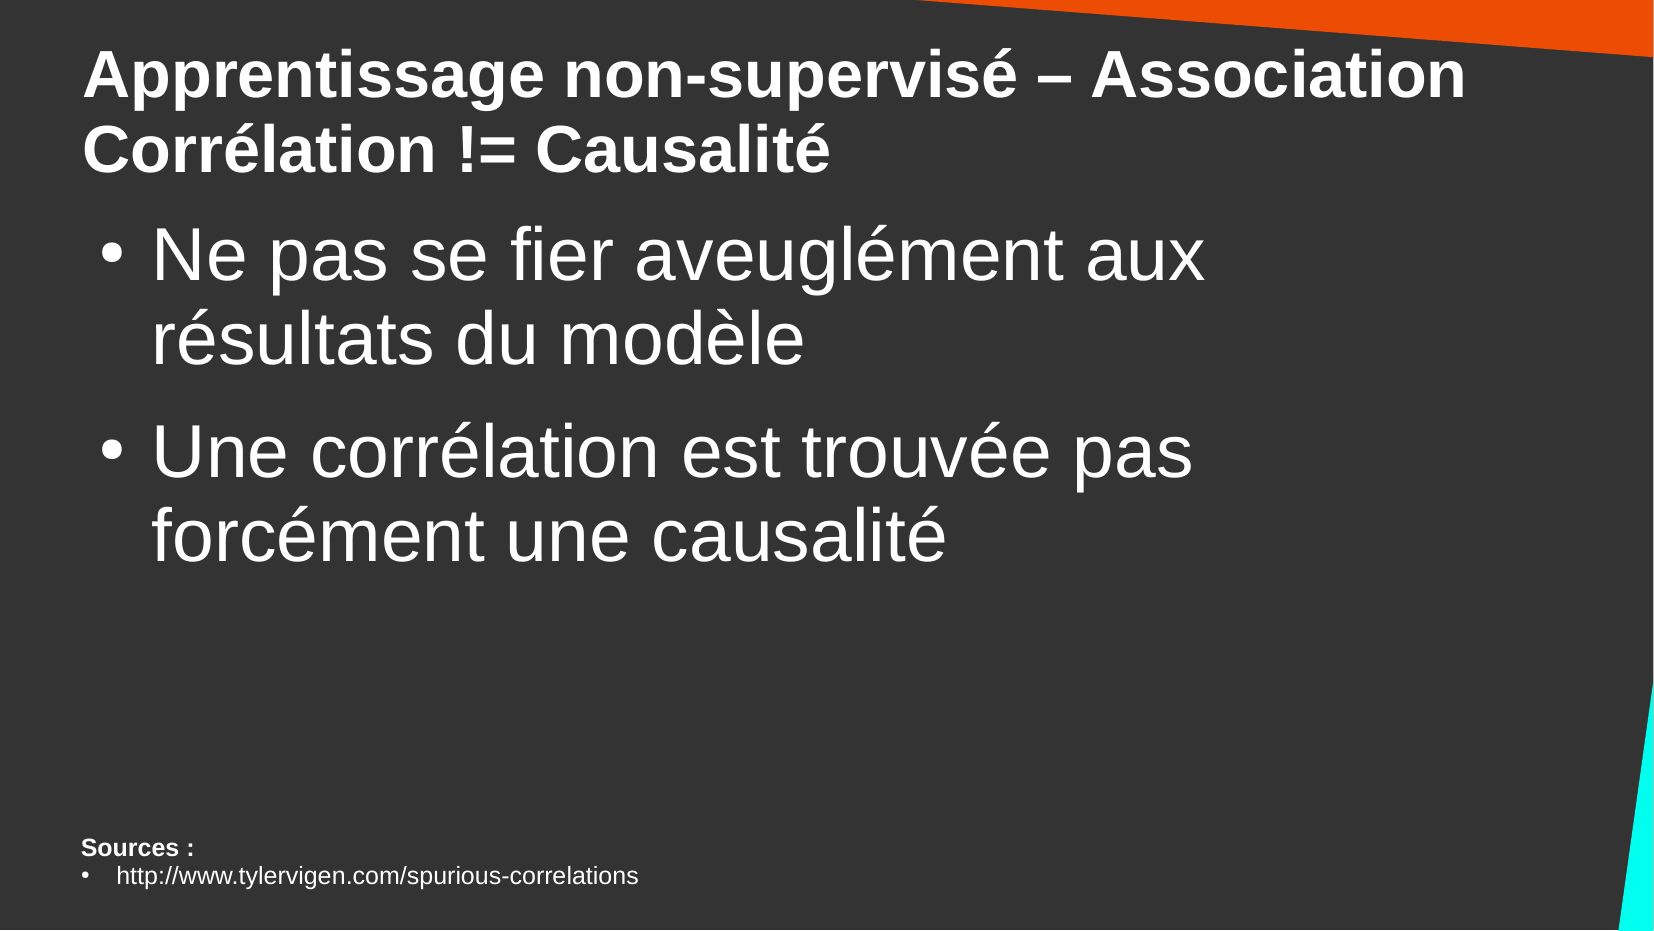

# Apprentissage non-supervisé – Association Corrélation != Causalité
Ne pas se fier aveuglément aux résultats du modèle
Une corrélation est trouvée pas forcément une causalité
Sources :
http://www.tylervigen.com/spurious-correlations